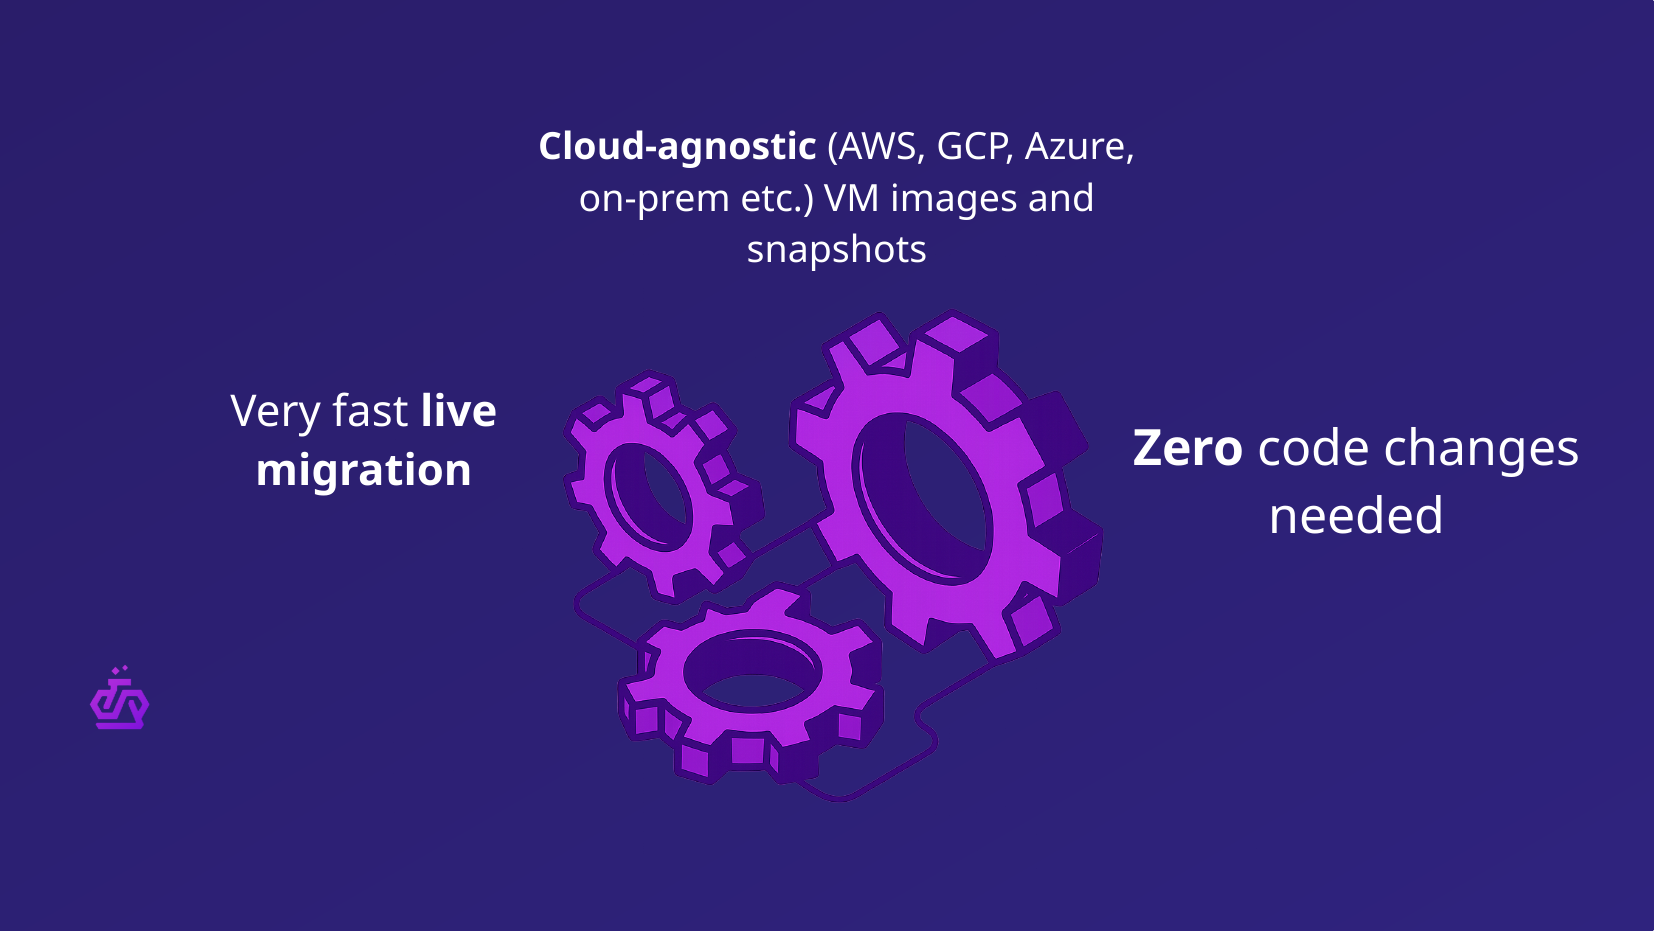

Cloud-agnostic (AWS, GCP, Azure, on-prem etc.) VM images and snapshots
Very fast live migration
Zero code changes needed